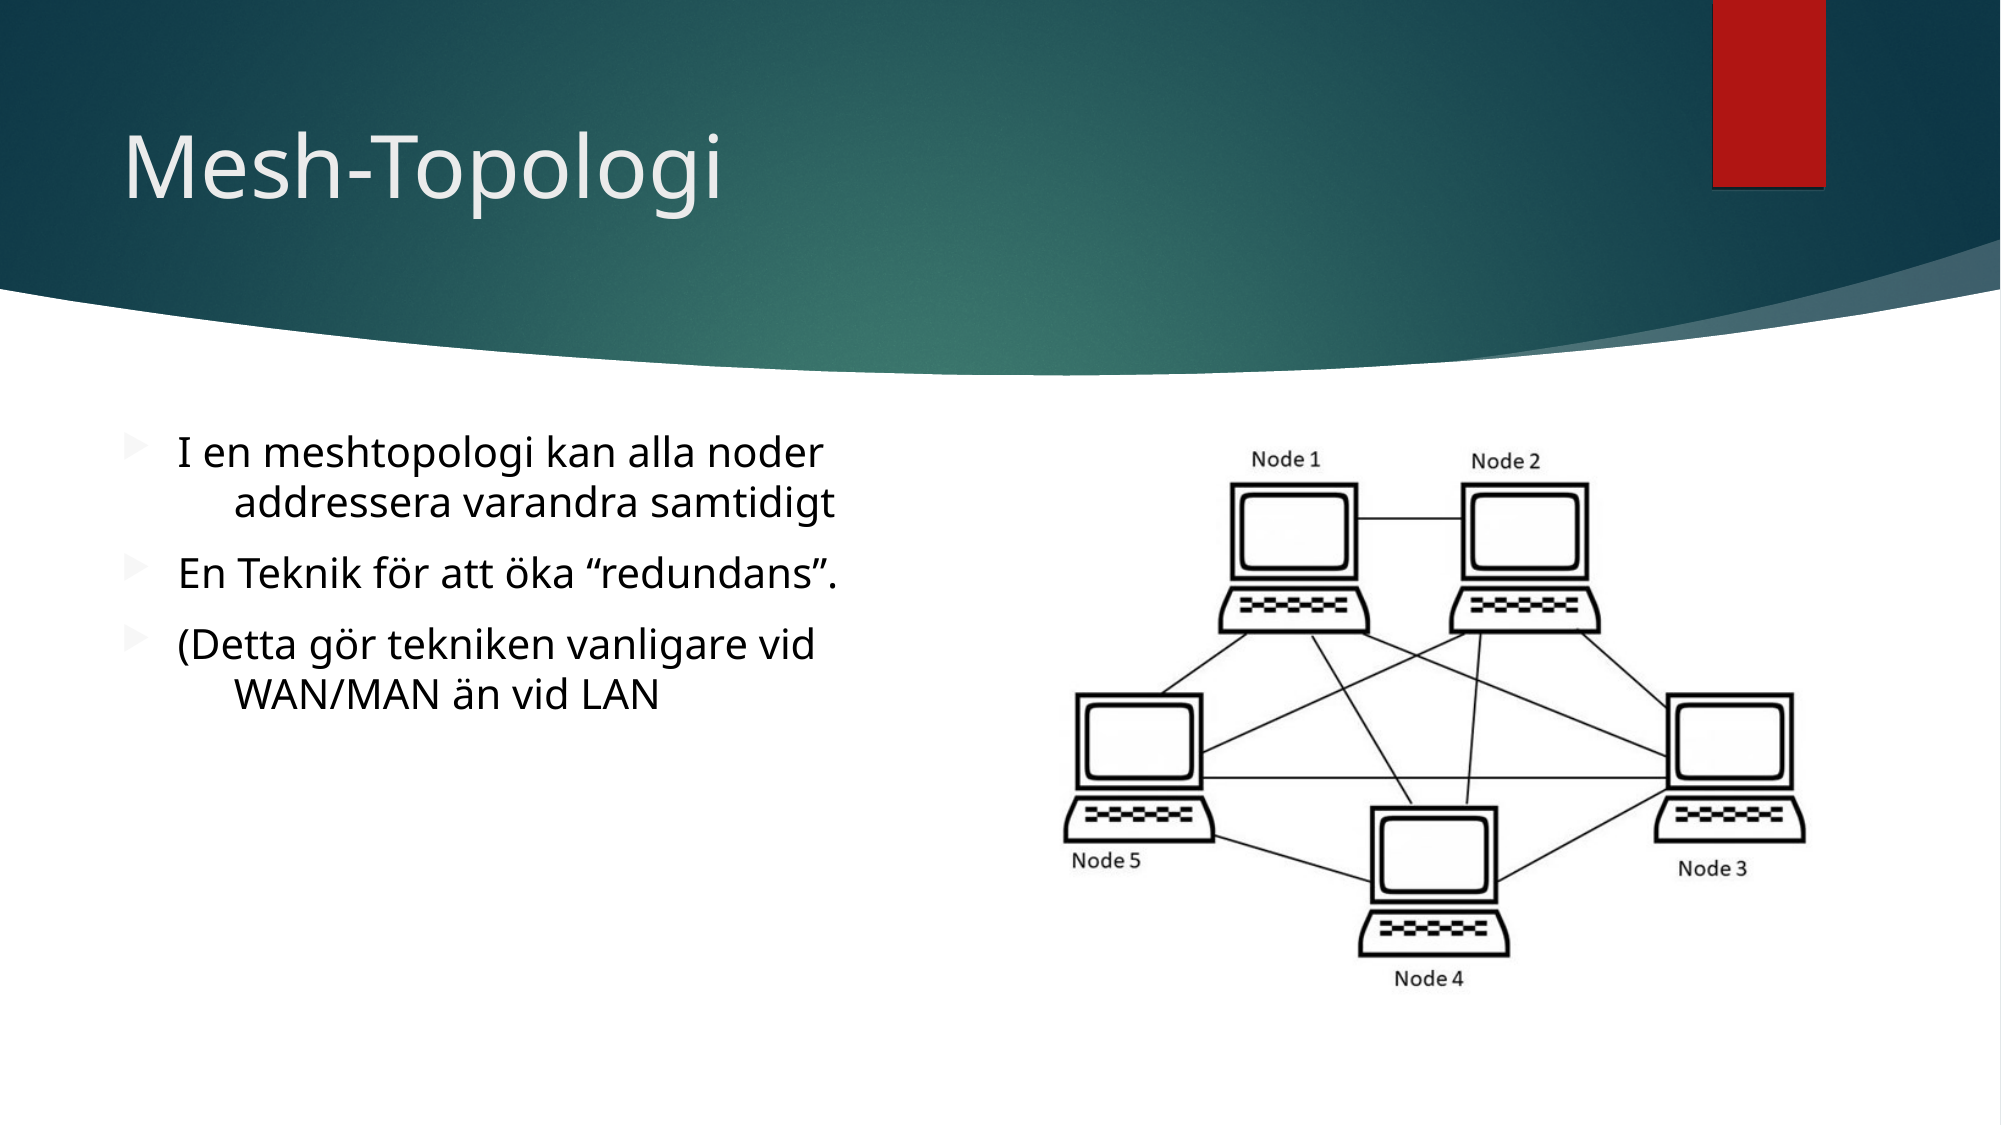

# Mesh-Topologi
I en meshtopologi kan alla noder addressera varandra samtidigt
En Teknik för att öka “redundans”.
(Detta gör tekniken vanligare vid WAN/MAN än vid LAN